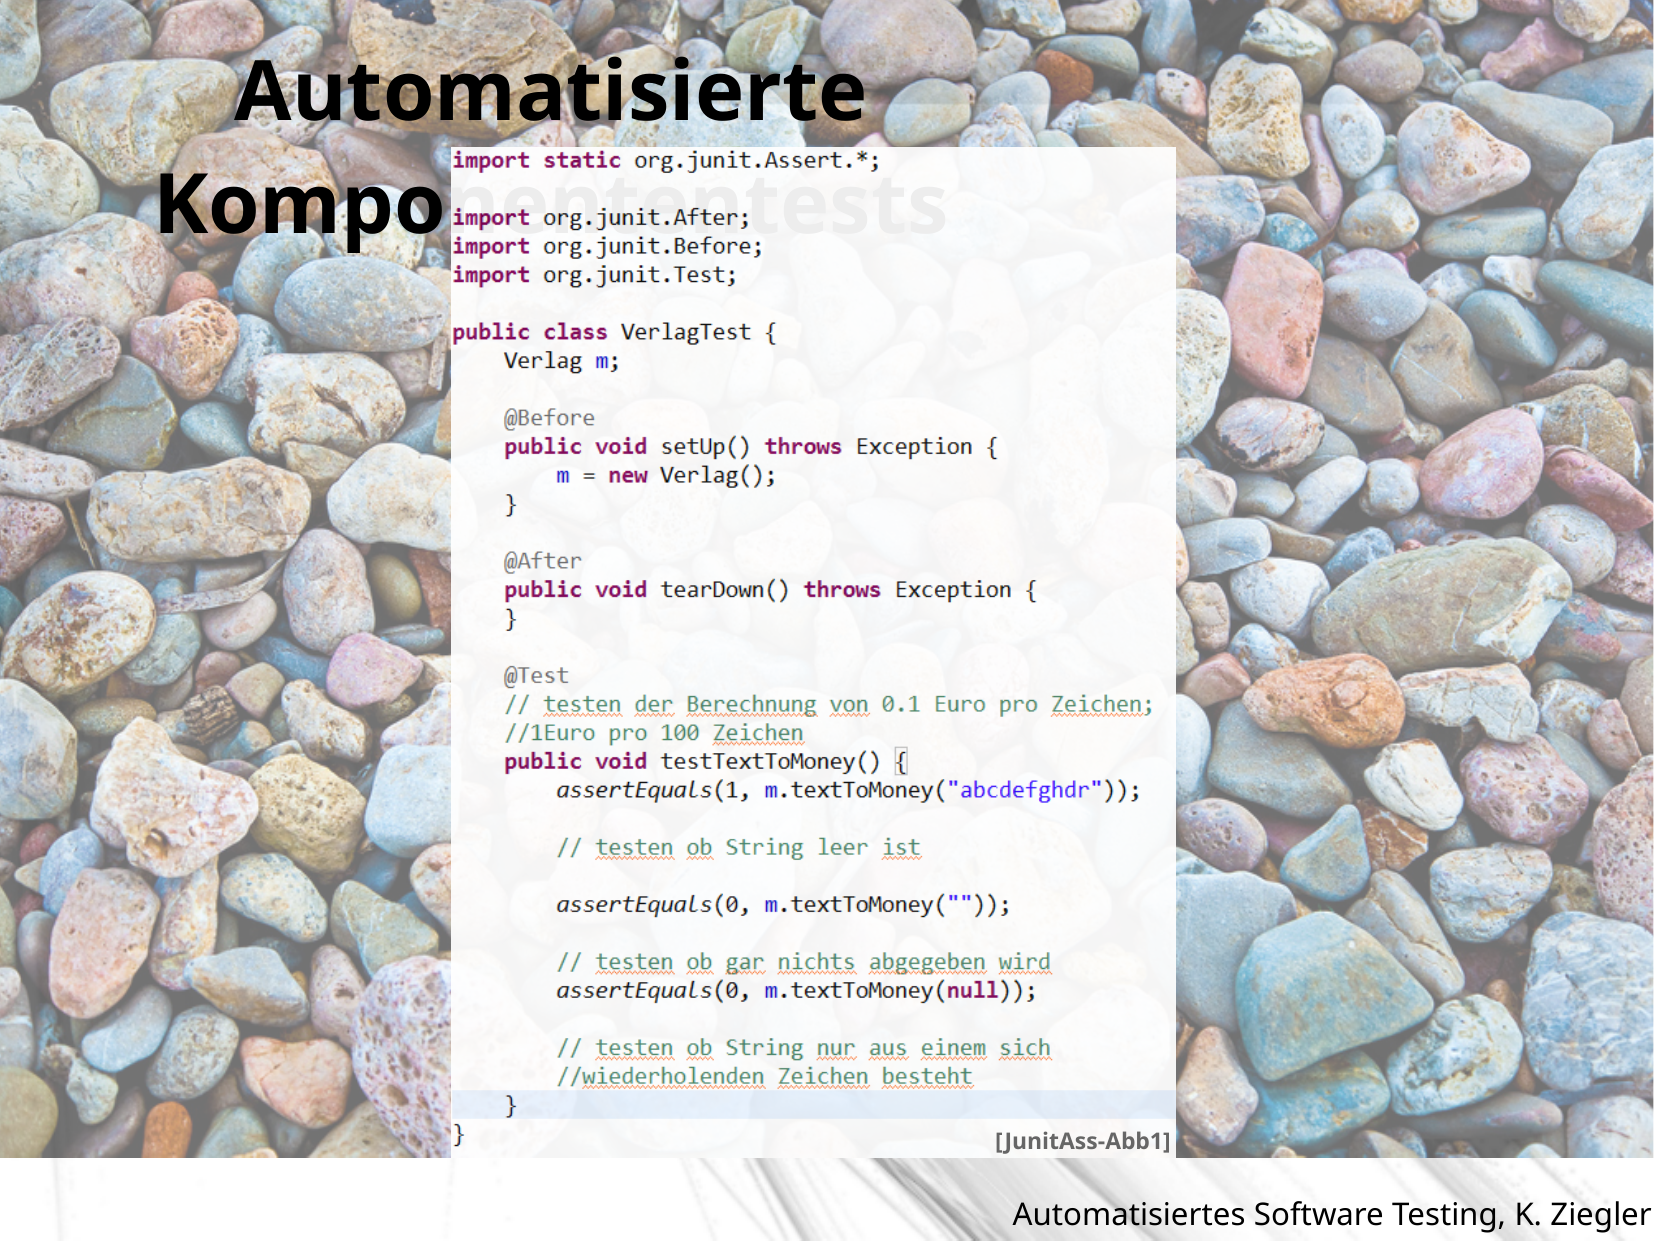

Automatisierte Komponententests
#
[JunitAss-Abb1]
Automatisiertes Software Testing, K. Ziegler